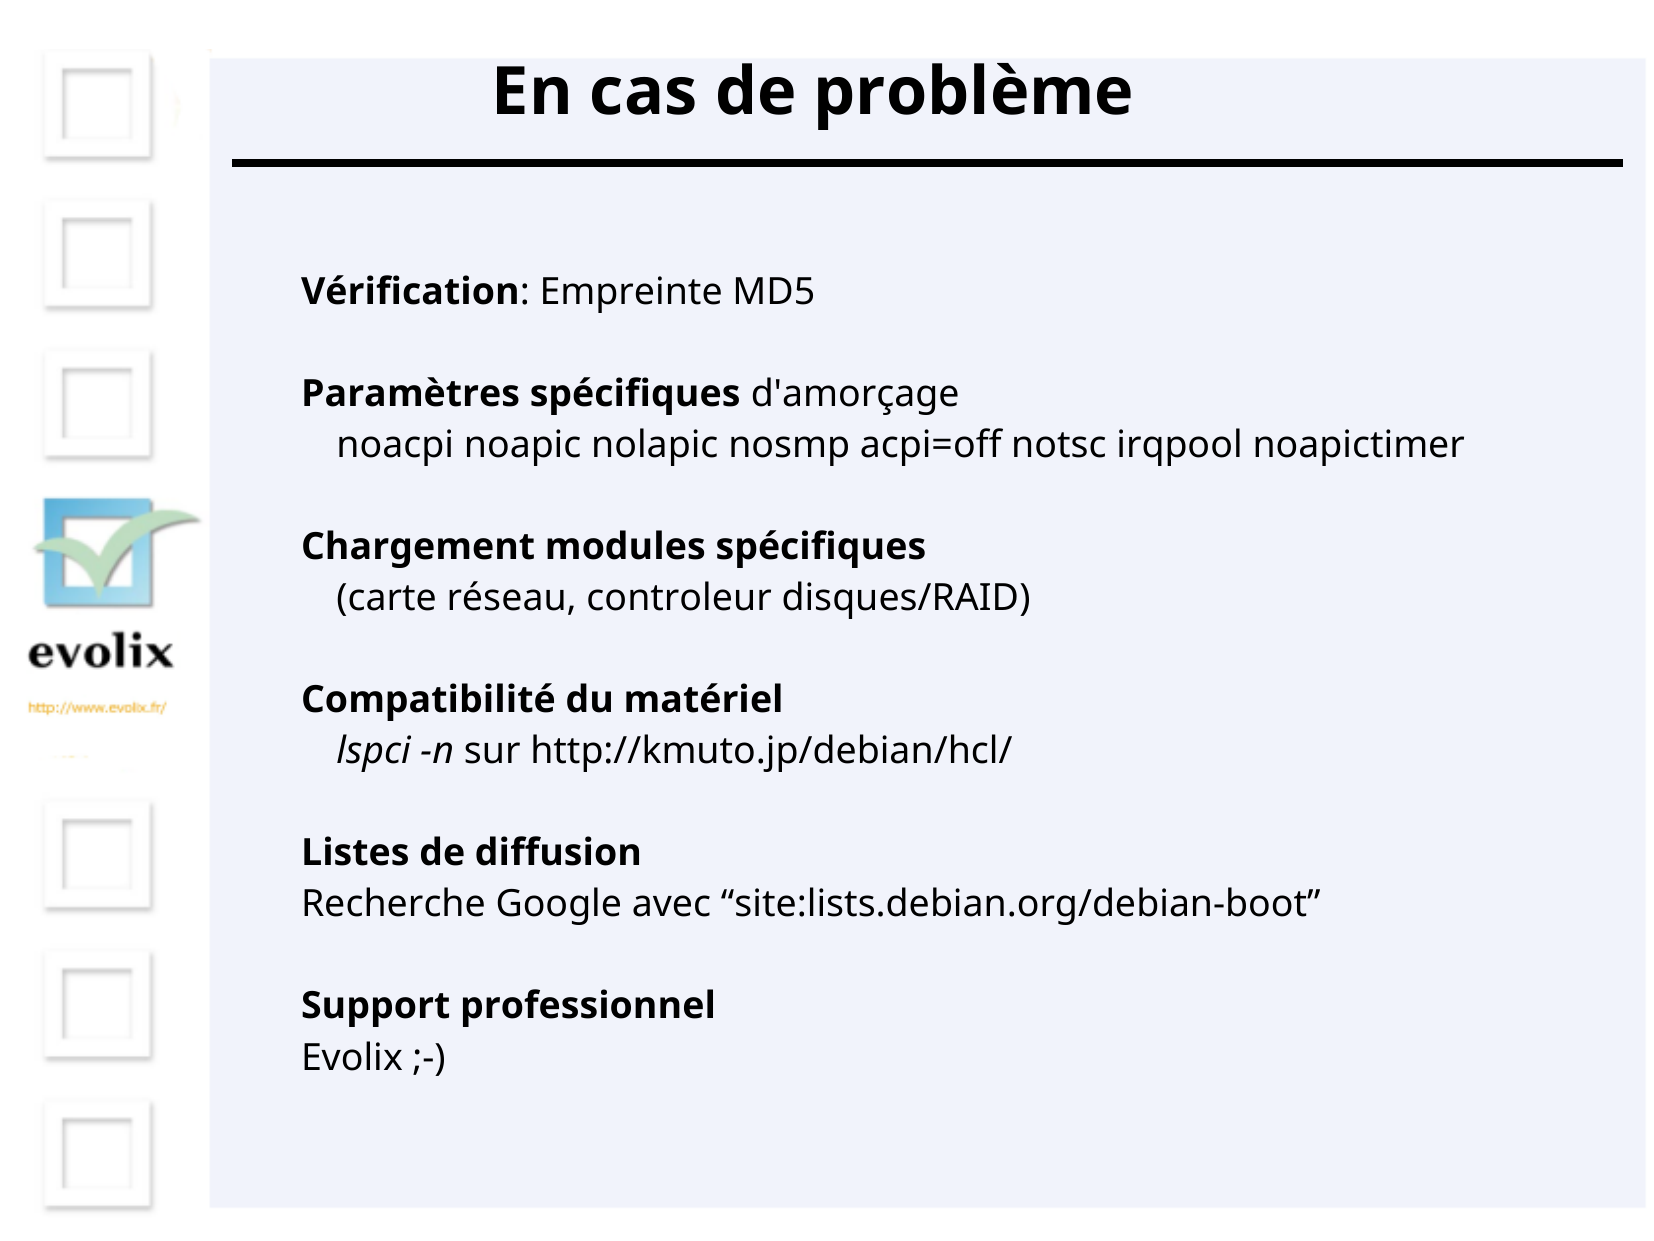

# En cas de problème
Vérification: Empreinte MD5
Paramètres spécifiques d'amorçage
noacpi noapic nolapic nosmp acpi=off notsc irqpool noapictimer
Chargement modules spécifiques
(carte réseau, controleur disques/RAID)
Compatibilité du matériel
lspci -n sur http://kmuto.jp/debian/hcl/
Listes de diffusion
Recherche Google avec “site:lists.debian.org/debian-boot”
Support professionnel
Evolix ;-)